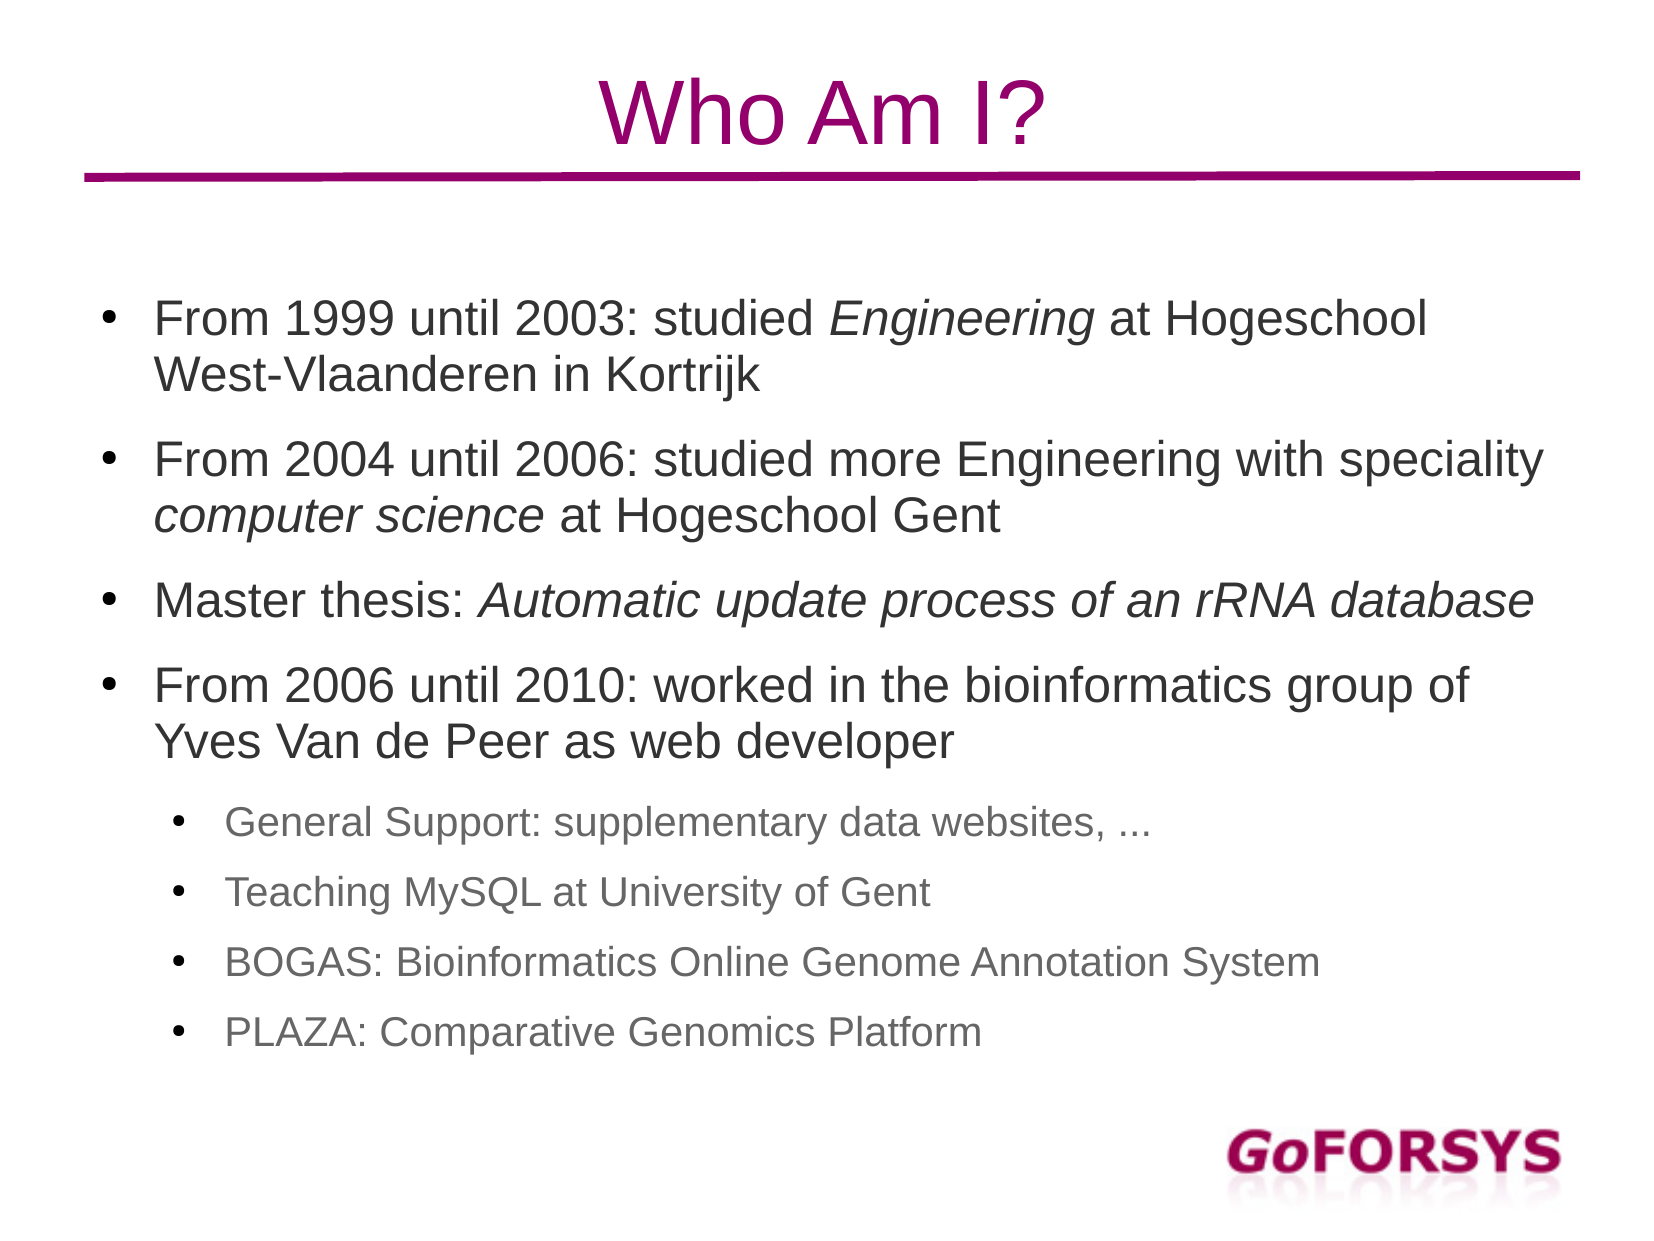

# Who Am I?
From 1999 until 2003: studied Engineering at Hogeschool West-Vlaanderen in Kortrijk
From 2004 until 2006: studied more Engineering with speciality computer science at Hogeschool Gent
Master thesis: Automatic update process of an rRNA database
From 2006 until 2010: worked in the bioinformatics group of Yves Van de Peer as web developer
General Support: supplementary data websites, ...
Teaching MySQL at University of Gent
BOGAS: Bioinformatics Online Genome Annotation System
PLAZA: Comparative Genomics Platform